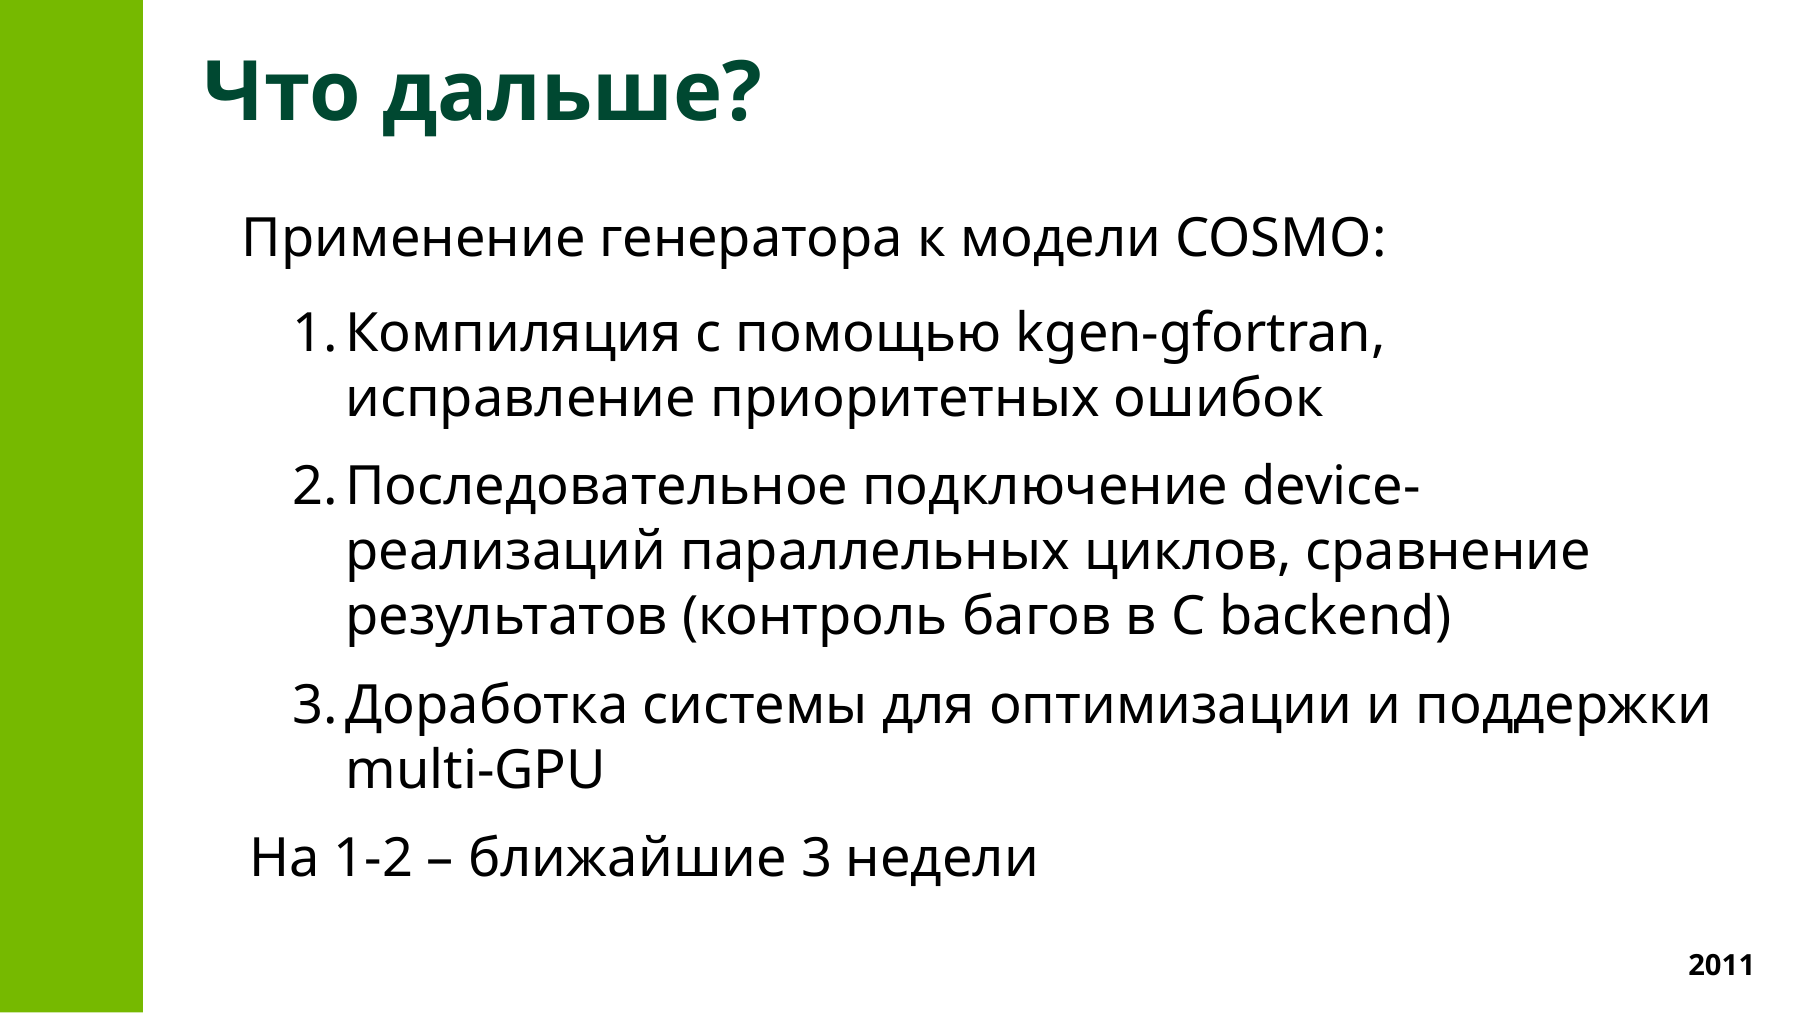

# Что дальше?
Применение генератора к модели COSMO:
Компиляция с помощью kgen-gfortran, исправление приоритетных ошибок
Последовательное подключение device-реализаций параллельных циклов, сравнение результатов (контроль багов в C backend)
Доработка системы для оптимизации и поддержки multi-GPU
На 1-2 – ближайшие 3 недели